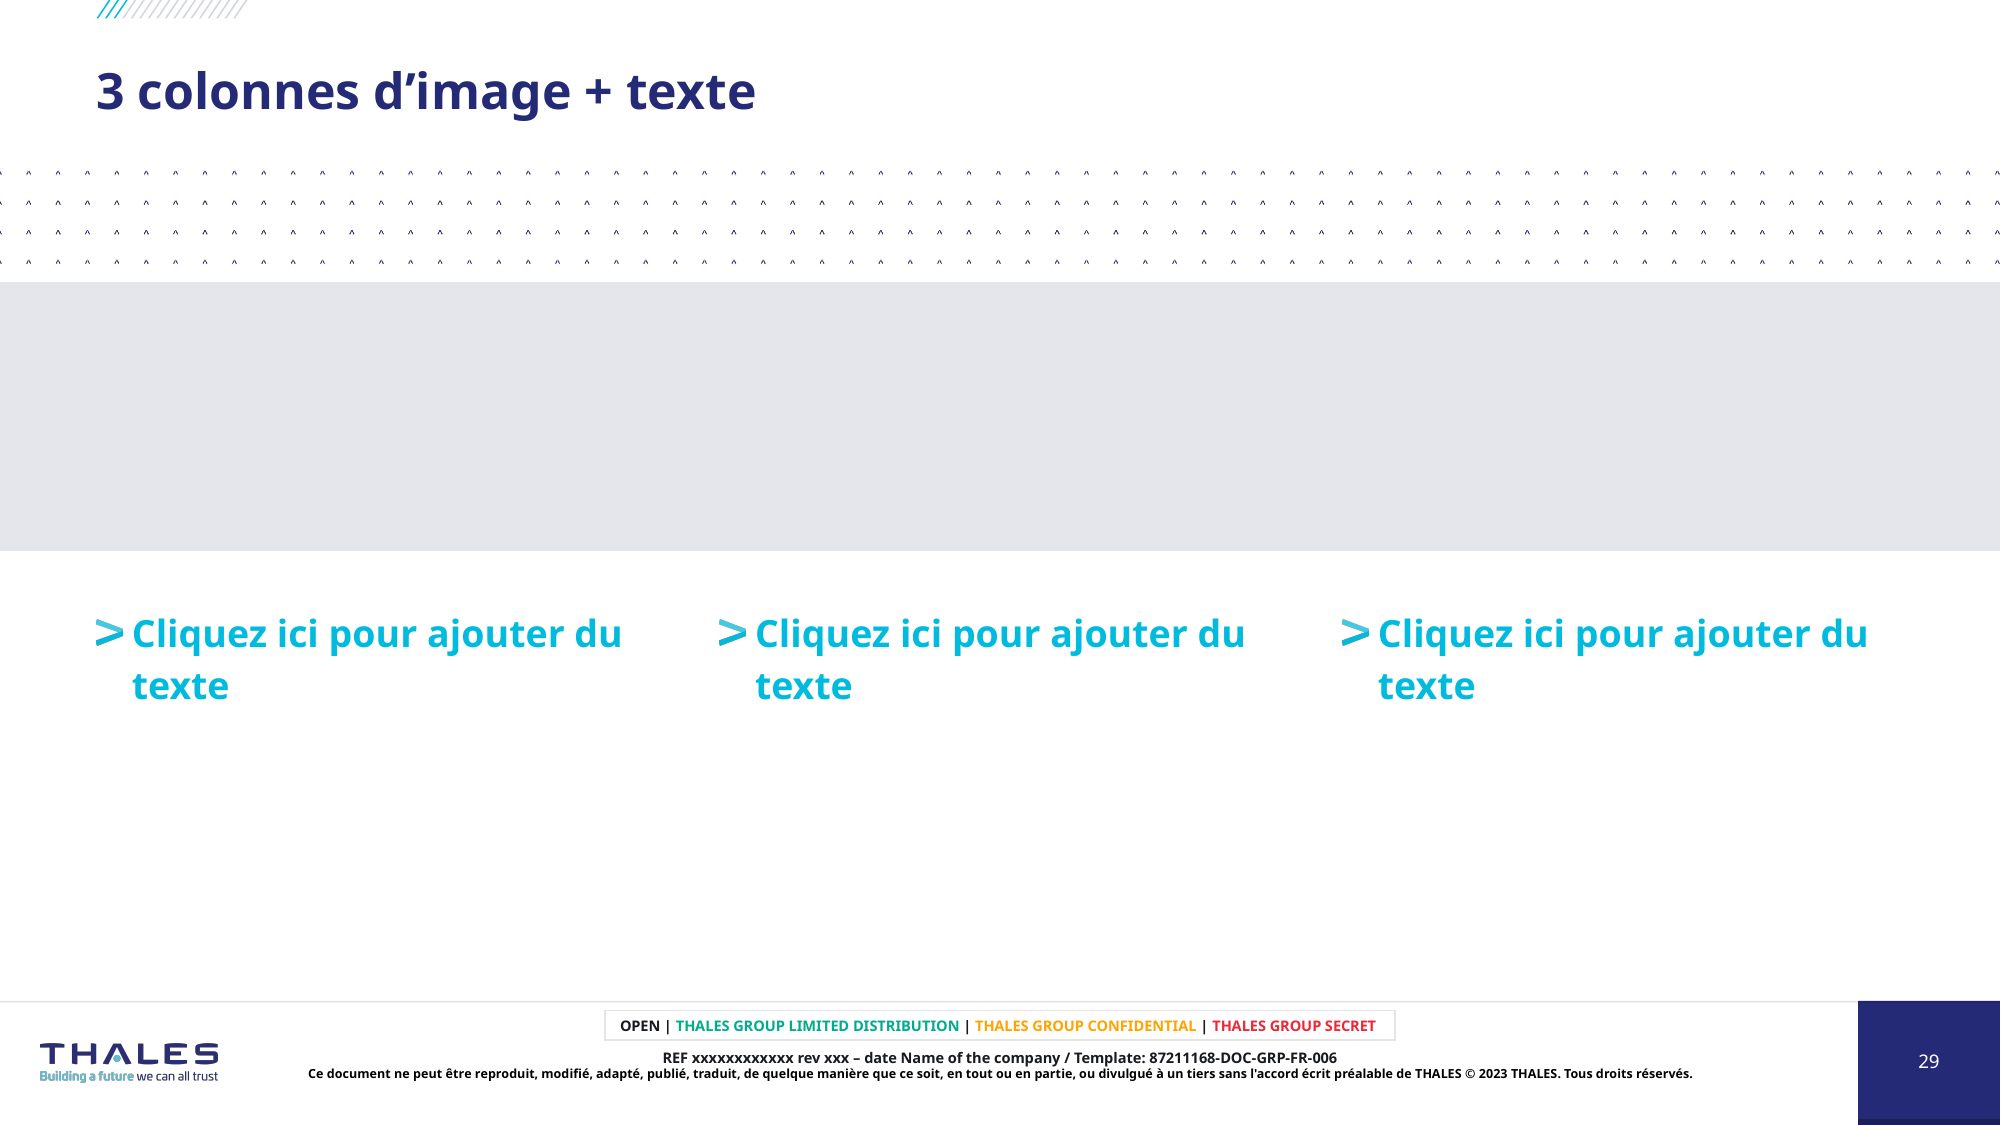

# 3 colonnes d’image + texte
Cliquez ici pour ajouter du texte
Cliquez ici pour ajouter du texte
Cliquez ici pour ajouter du texte